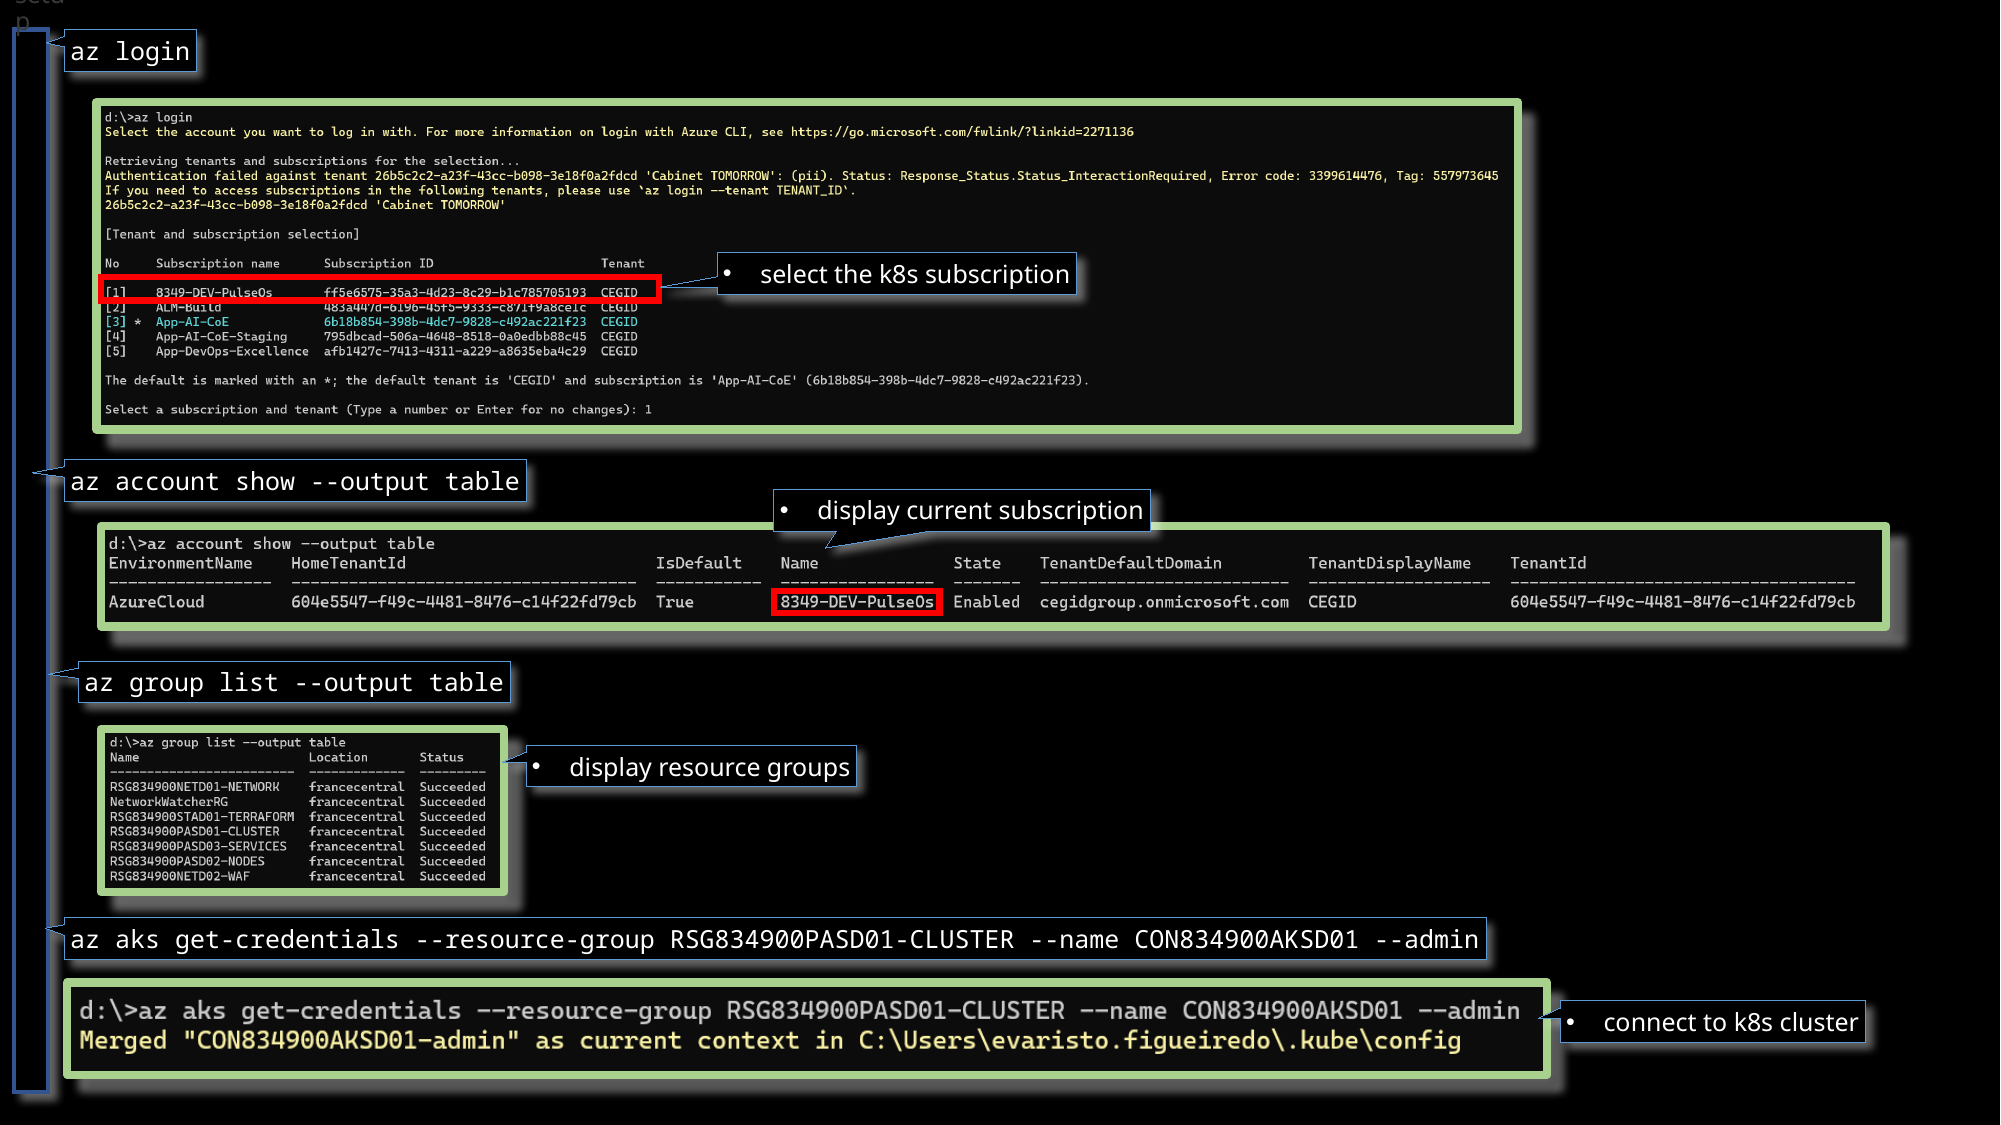

# 3.1 setup
az login
select the k8s subscription
az account show --output table
display current subscription
az group list --output table
display resource groups
az aks get-credentials --resource-group RSG834900PASD01-CLUSTER --name CON834900AKSD01 --admin
connect to k8s cluster